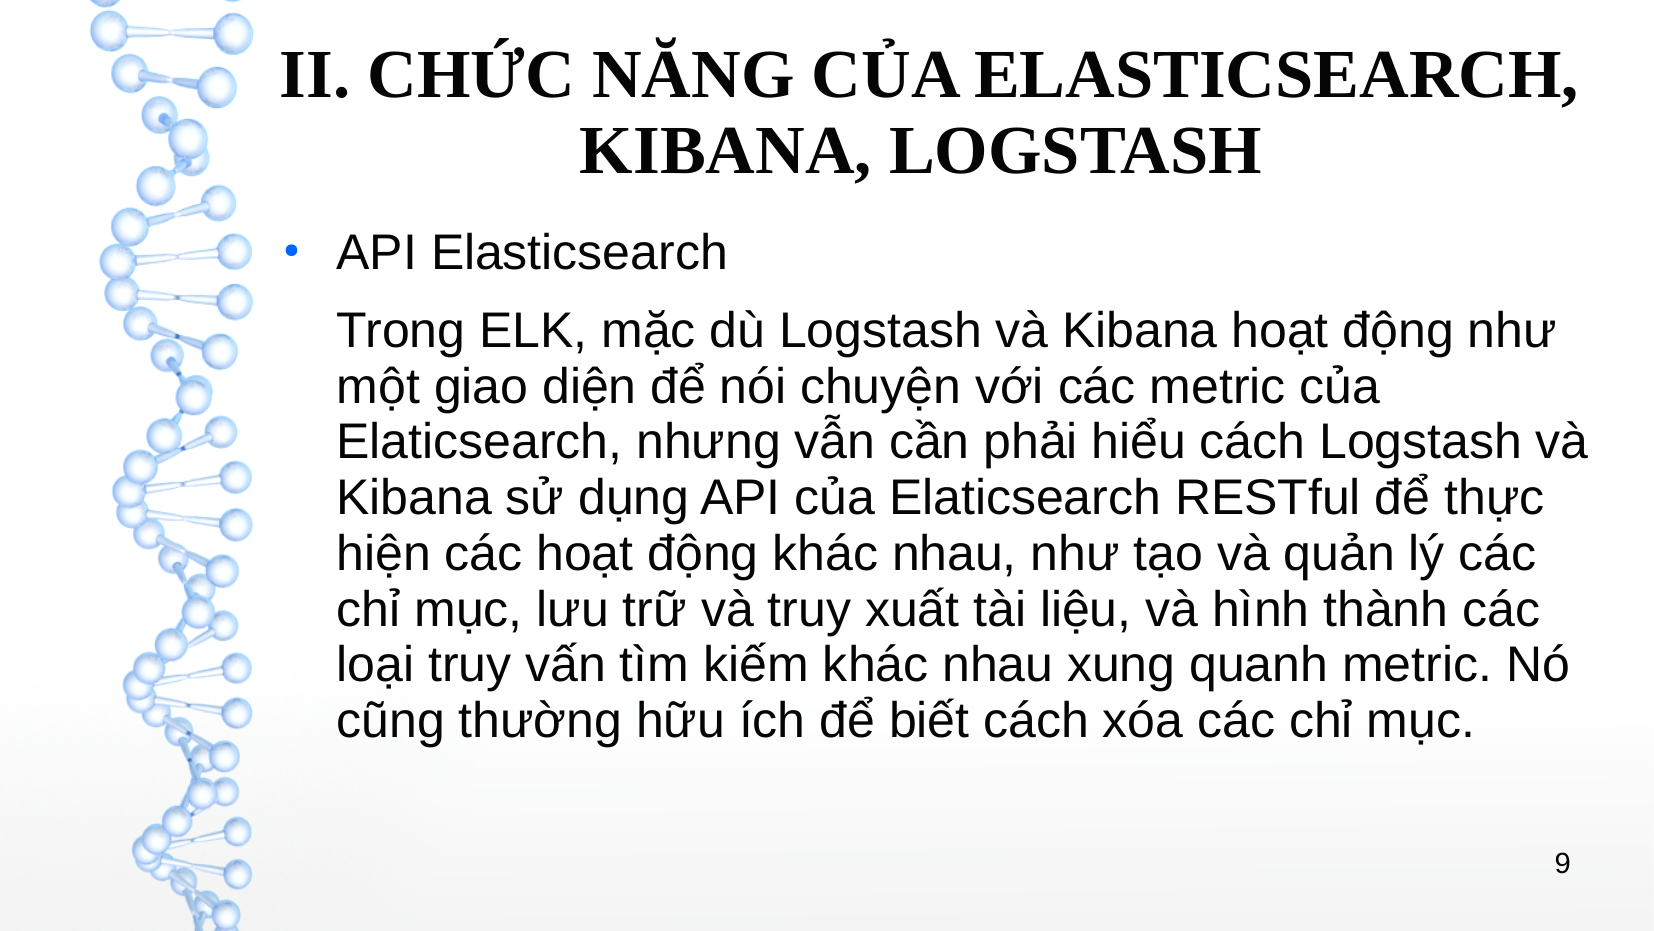

# II. CHỨC NĂNG CỦA ELASTICSEARCH, KIBANA, LOGSTASH
API Elasticsearch
Trong ELK, mặc dù Logstash và Kibana hoạt động như một giao diện để nói chuyện với các metric của Elaticsearch, nhưng vẫn cần phải hiểu cách Logstash và Kibana sử dụng API của Elaticsearch RESTful để thực hiện các hoạt động khác nhau, như tạo và quản lý các chỉ mục, lưu trữ và truy xuất tài liệu, và hình thành các loại truy vấn tìm kiếm khác nhau xung quanh metric. Nó cũng thường hữu ích để biết cách xóa các chỉ mục.
9